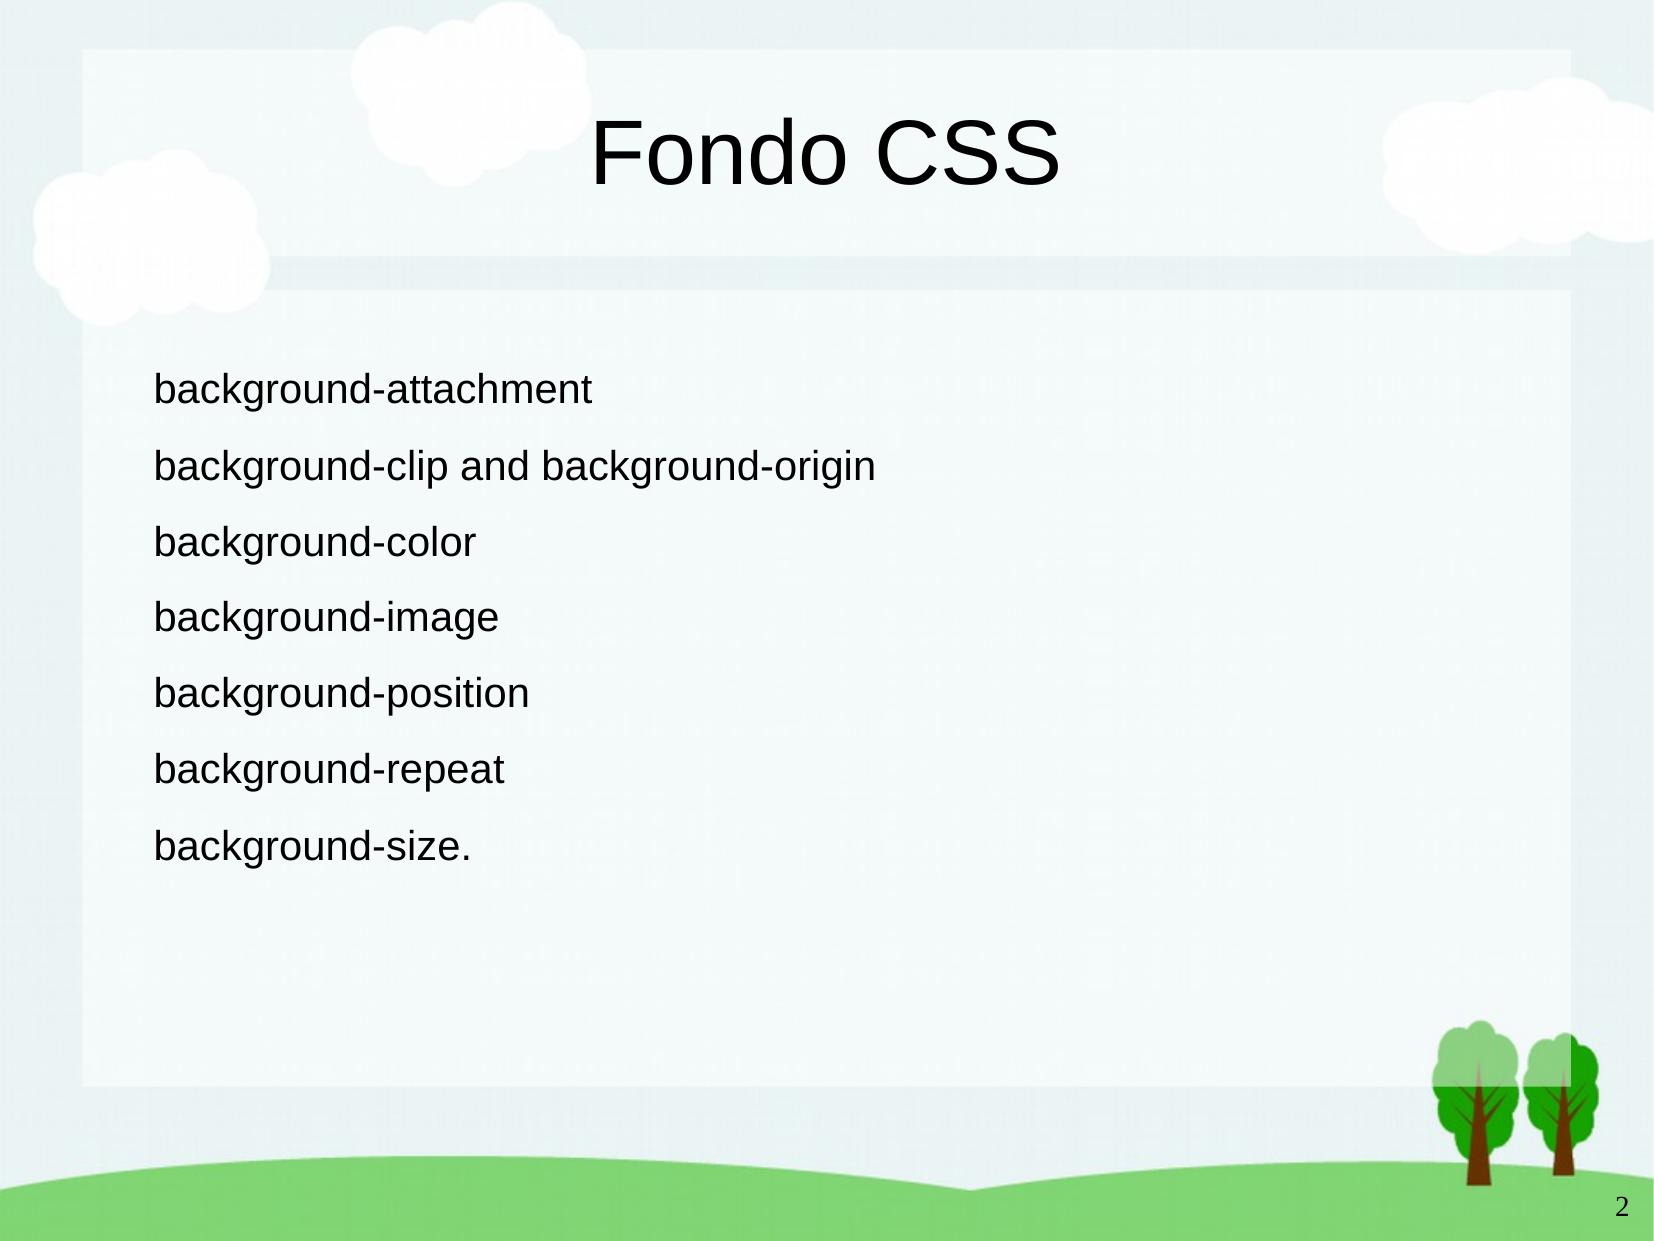

# Fondo CSS
background-attachment
background-clip and background-origin
background-color
background-image
background-position
background-repeat
background-size.
2